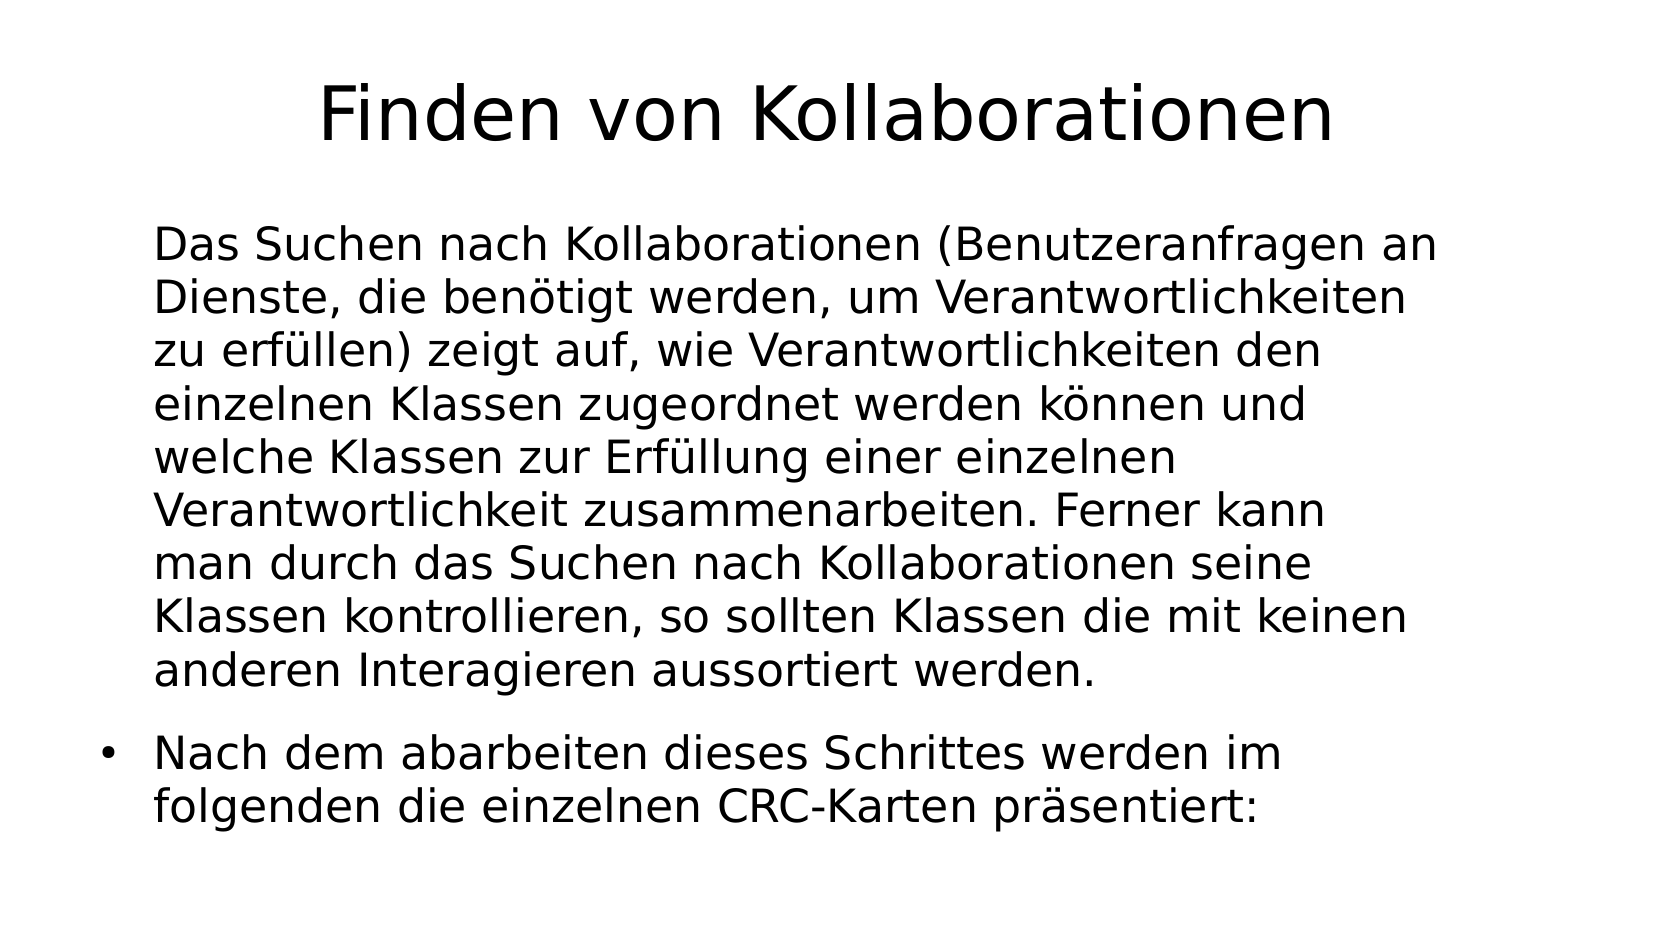

# Finden von Kollaborationen
Das Suchen nach Kollaborationen (Benutzeranfragen an Dienste, die benötigt werden, um Verantwortlichkeiten zu erfüllen) zeigt auf, wie Verantwortlichkeiten den einzelnen Klassen zugeordnet werden können und welche Klassen zur Erfüllung einer einzelnen Verantwortlichkeit zusammenarbeiten. Ferner kann man durch das Suchen nach Kollaborationen seine Klassen kontrollieren, so sollten Klassen die mit keinen anderen Interagieren aussortiert werden.
Nach dem abarbeiten dieses Schrittes werden im folgenden die einzelnen CRC-Karten präsentiert: